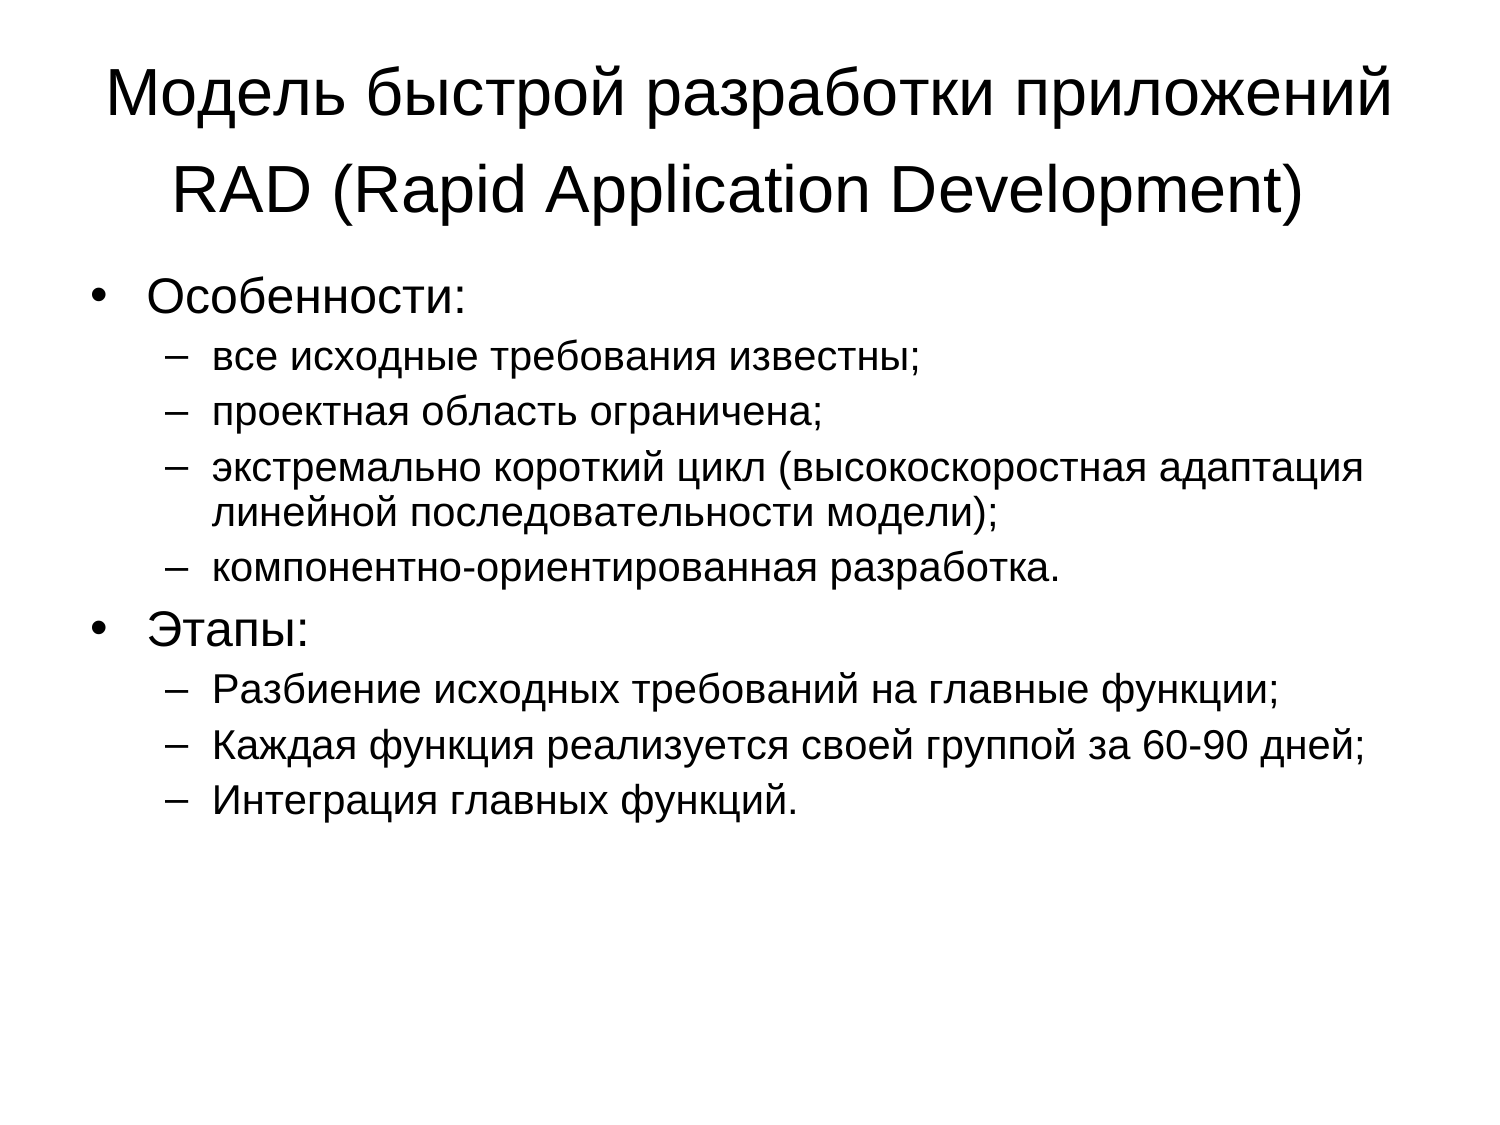

# Модель быстрой разработки приложений RAD (Rapid Application Development)
Особенности:
все исходные требования известны;
проектная область ограничена;
экстремально короткий цикл (высокоскоростная адаптация линейной последовательности модели);
компонентно-ориентированная разработка.
Этапы:
Разбиение исходных требований на главные функции;
Каждая функция реализуется своей группой за 60-90 дней;
Интеграция главных функций.